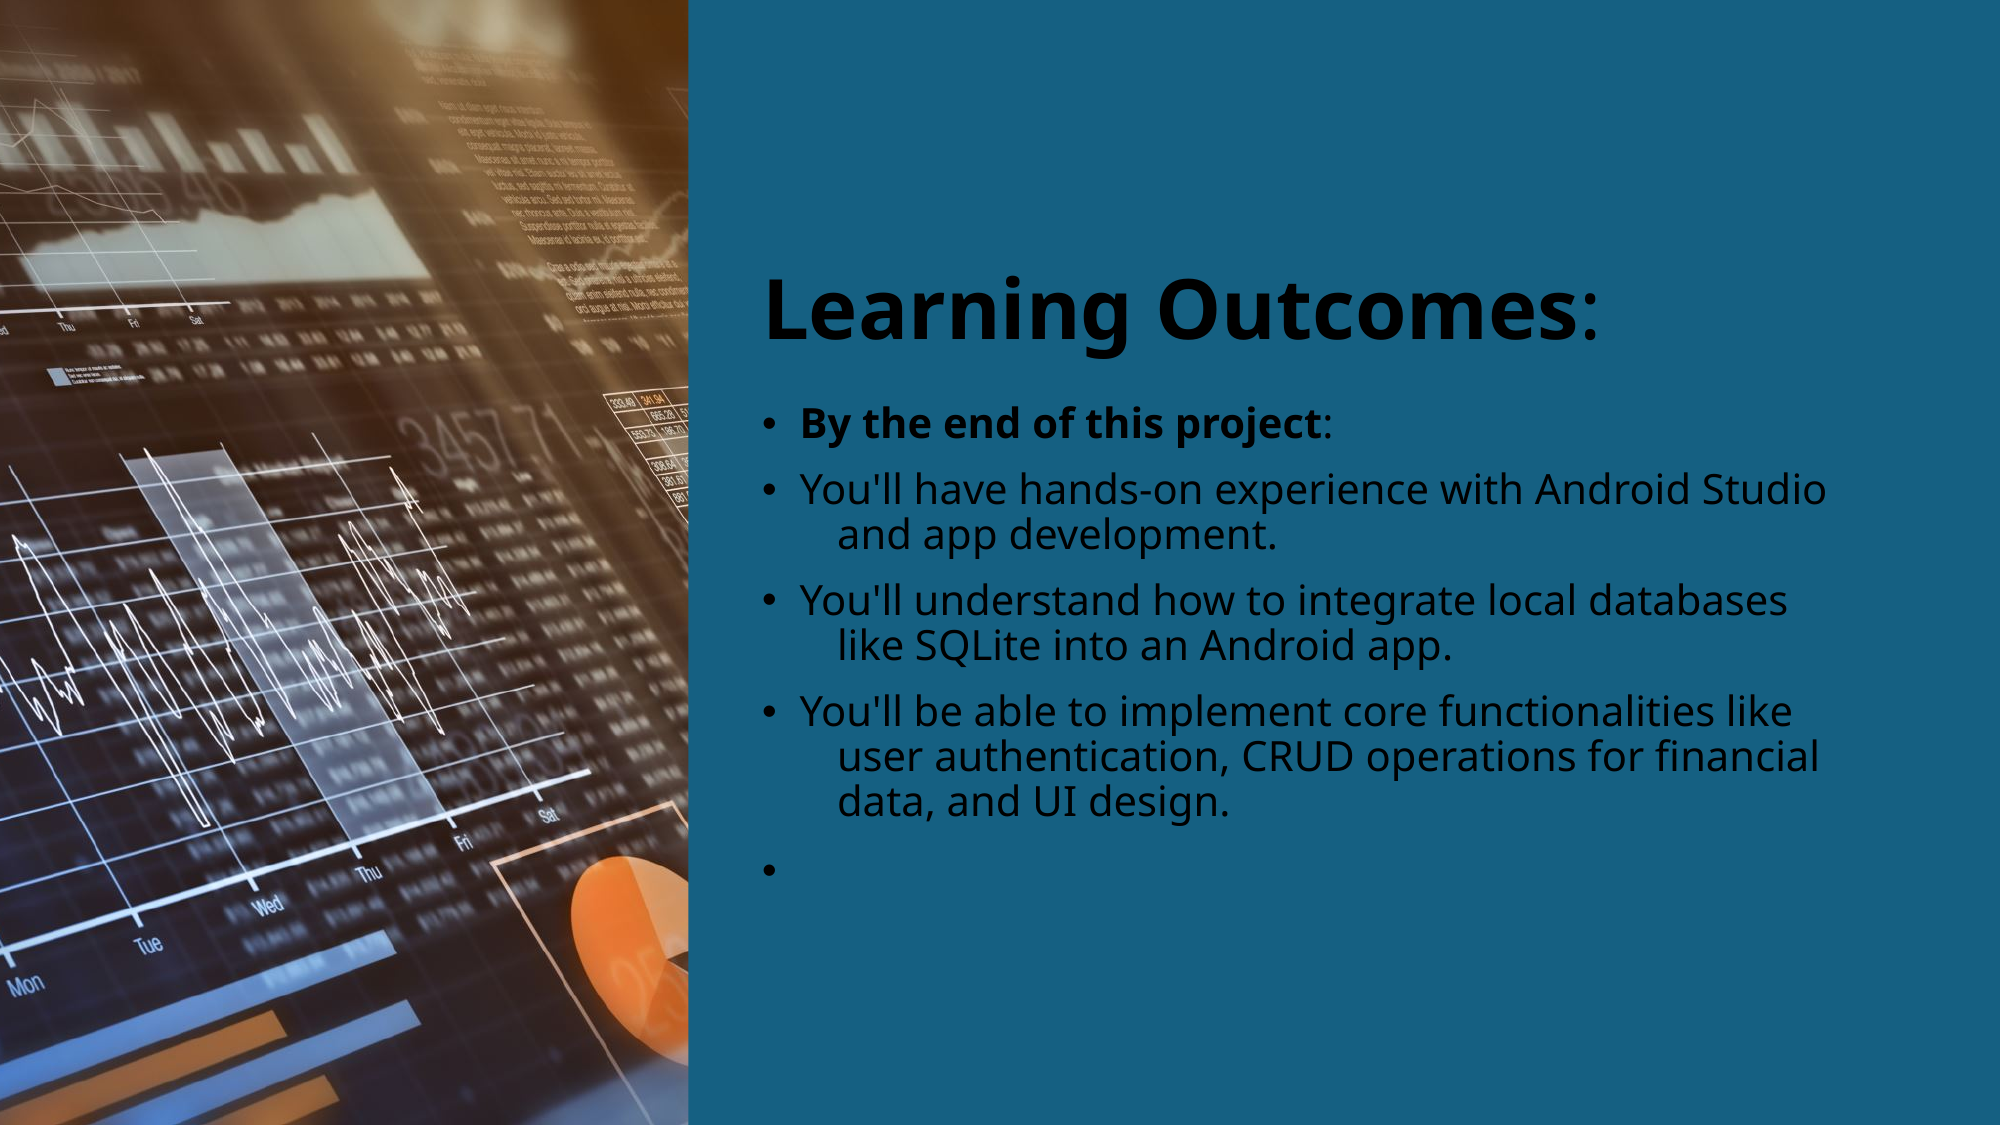

# Learning Outcomes:
By the end of this project:
You'll have hands-on experience with Android Studio and app development.
You'll understand how to integrate local databases like SQLite into an Android app.
You'll be able to implement core functionalities like user authentication, CRUD operations for financial data, and UI design.